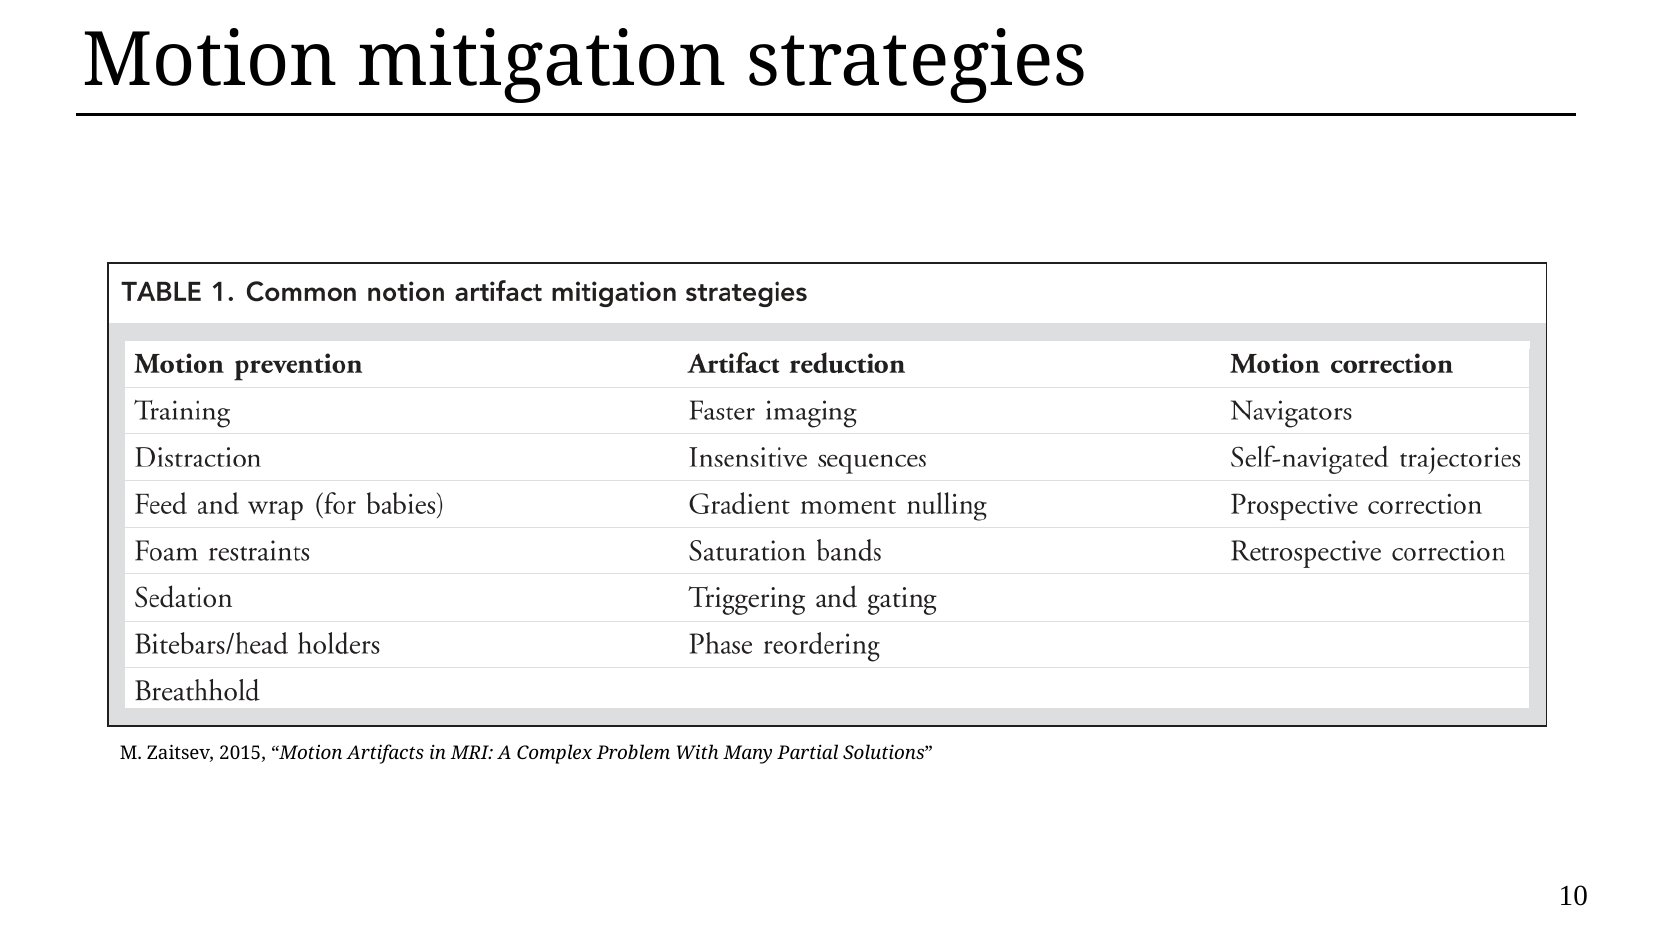

# Motion mitigation strategies
M. Zaitsev, 2015, “Motion Artifacts in MRI: A Complex Problem With Many Partial Solutions”